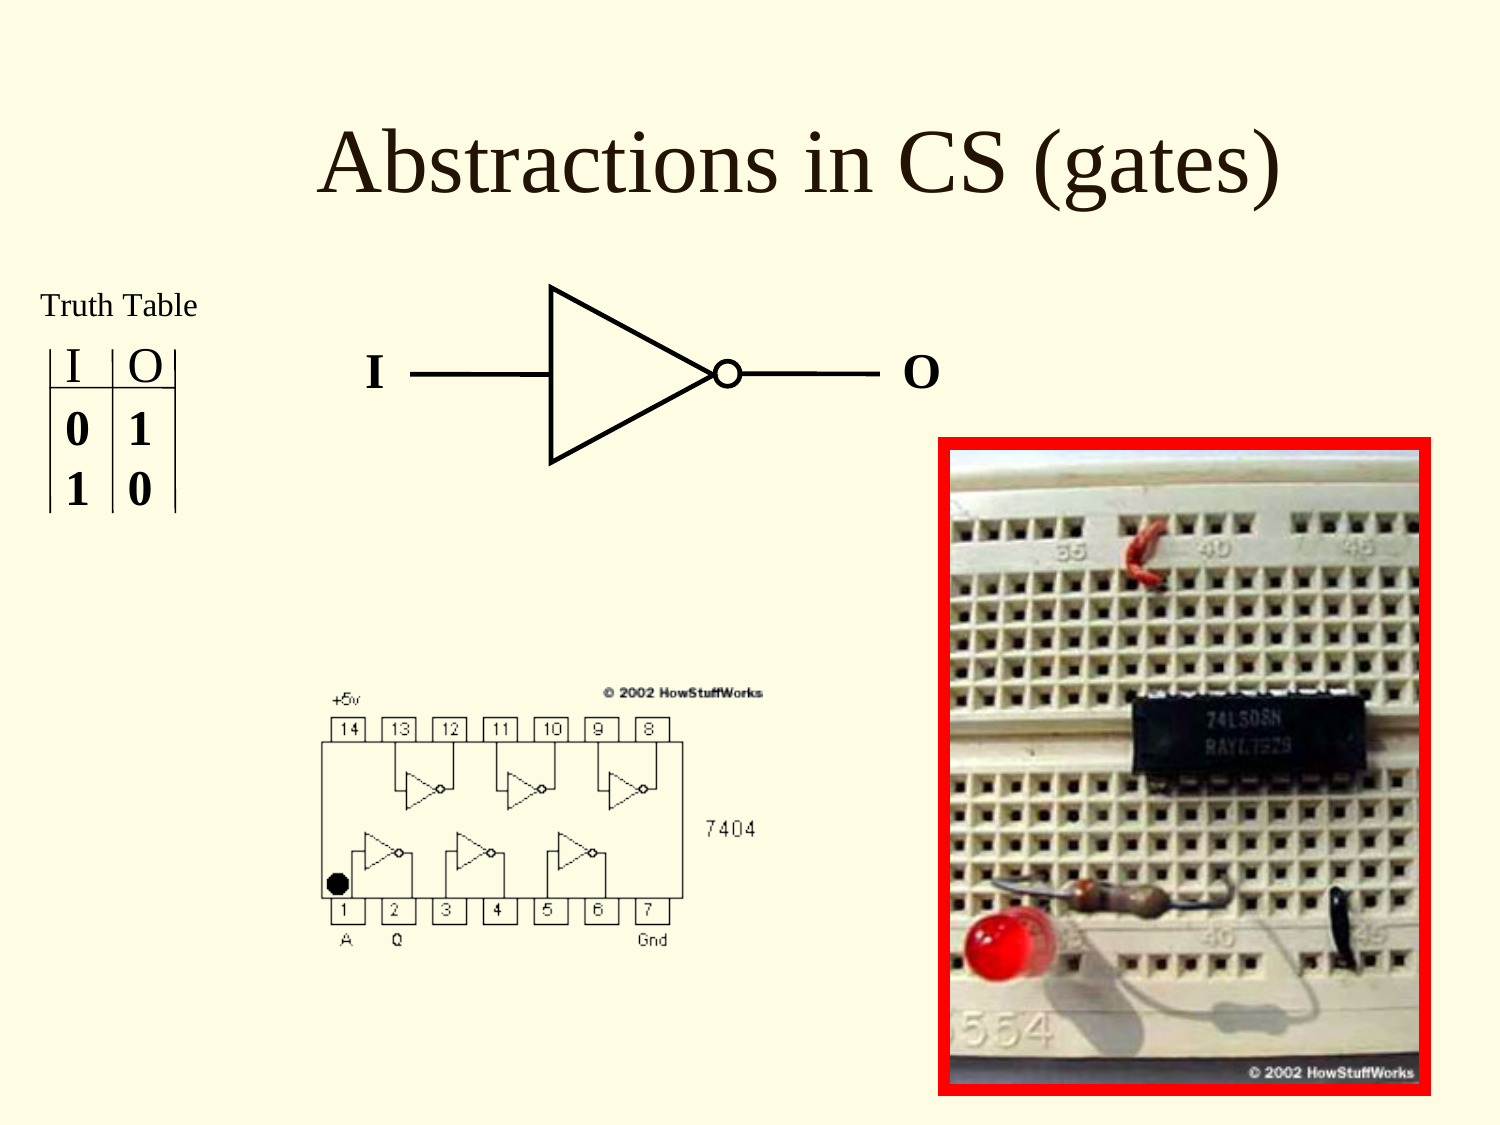

# Abstractions in CS (gates)‏
Truth Table
I
O
I
O
0
1
1
0